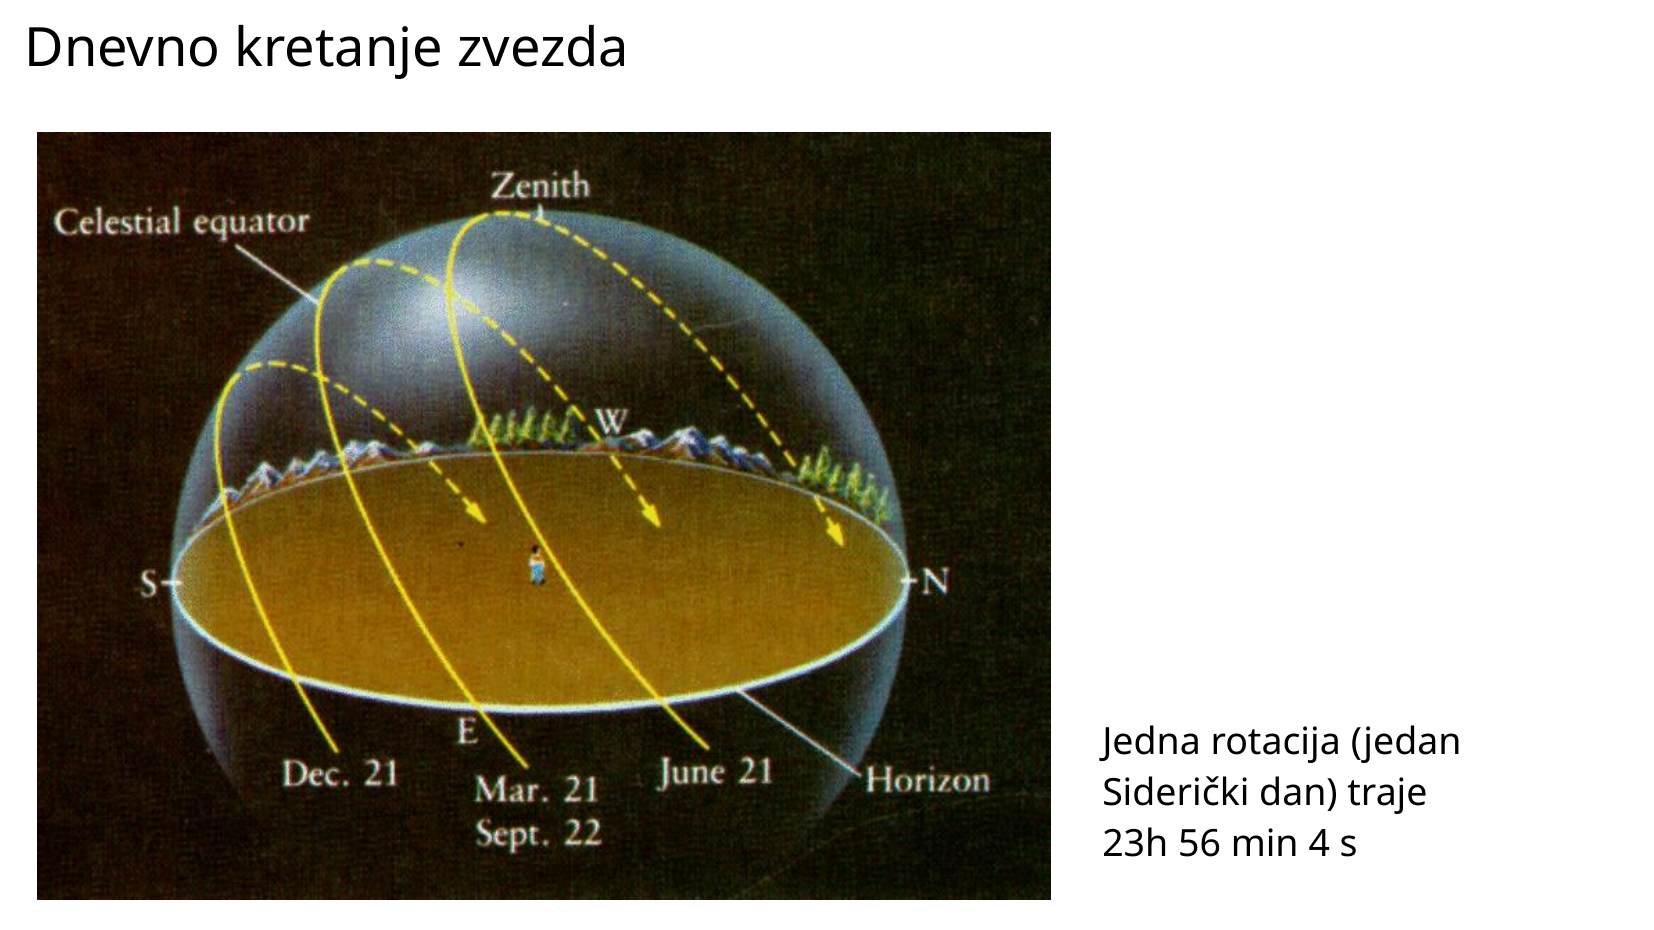

# Dnevno kretanje zvezda
Jedna rotacija (jedan Siderički dan) traje
23h 56 min 4 s